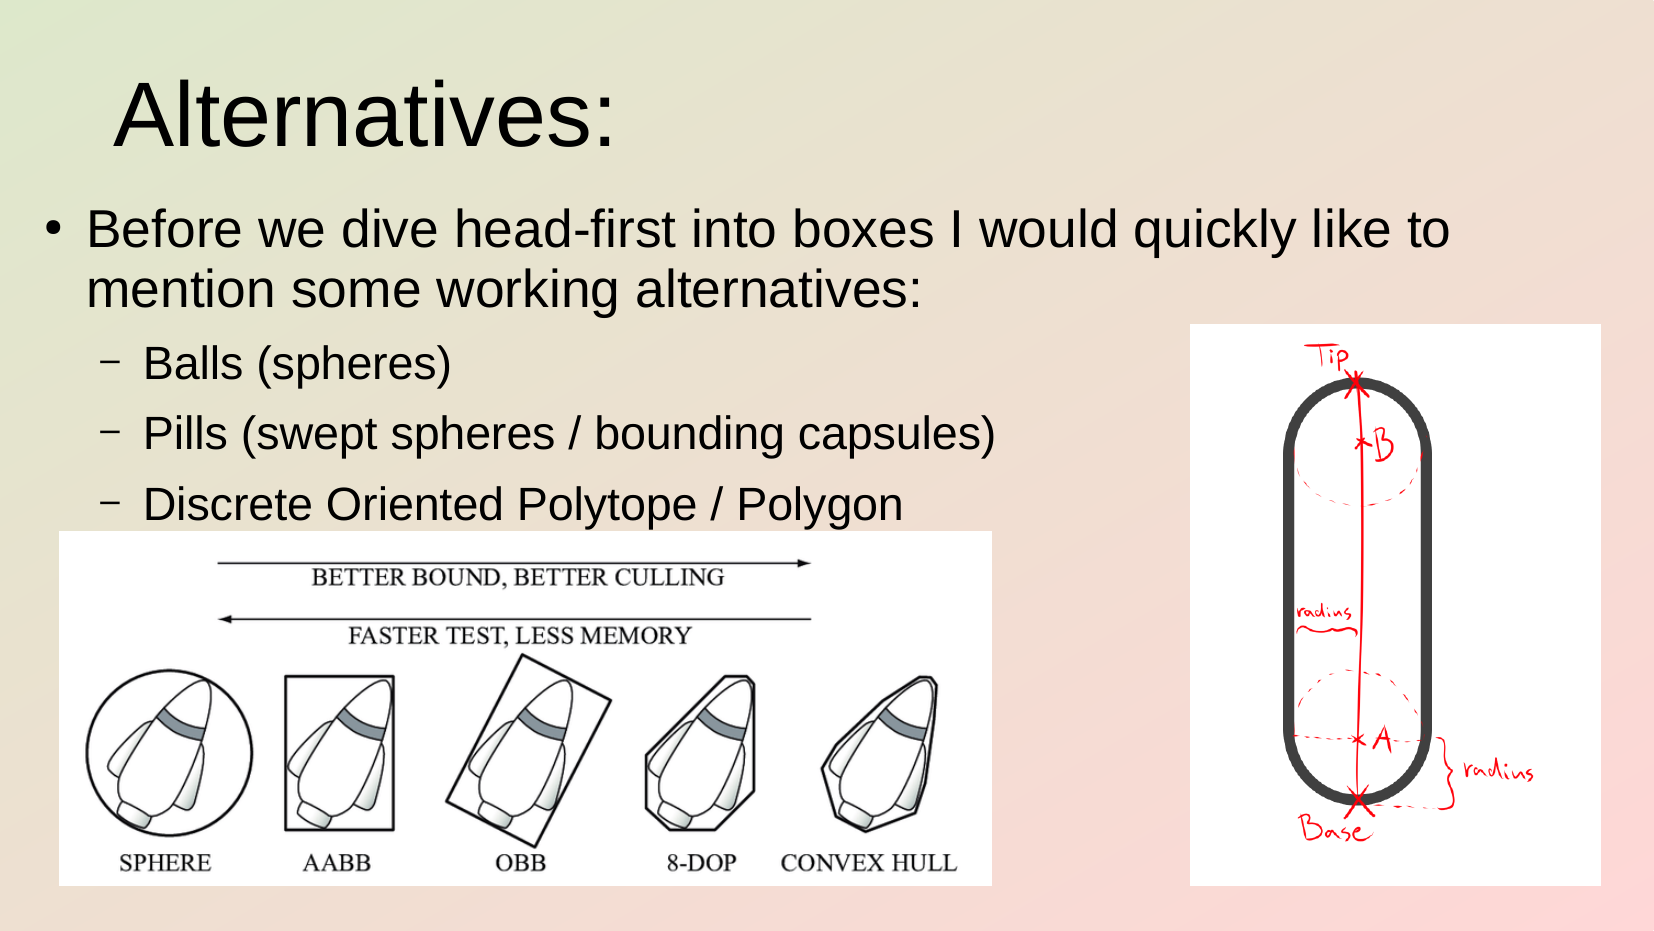

# Alternatives:
Before we dive head-first into boxes I would quickly like to mention some working alternatives:
Balls (spheres)
Pills (swept spheres / bounding capsules)
Discrete Oriented Polytope / Polygon